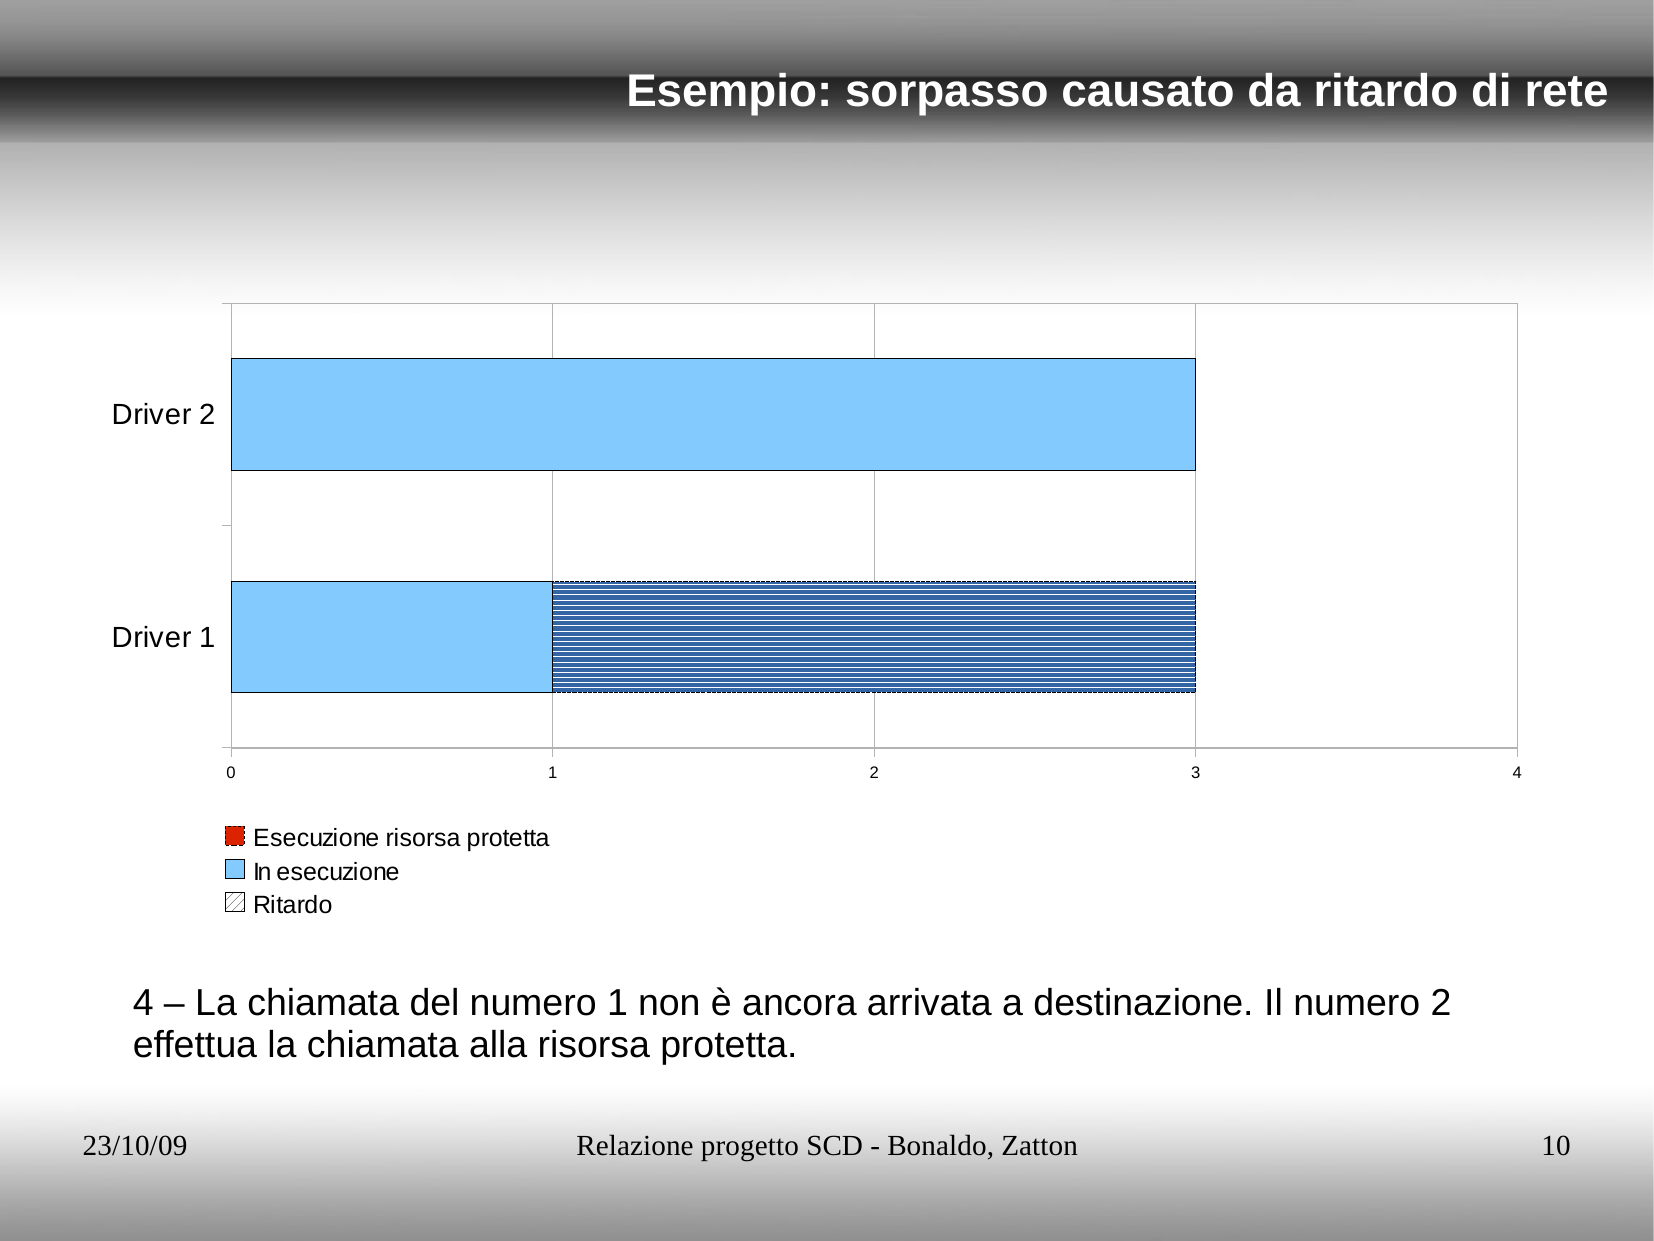

Esempio: sorpasso causato da ritardo di rete
### Chart
| Category | In esecuzione | Esecuzione risorsa protetta |
|---|---|---|
| Driver 1 | 1.0 | 2.0 |
| Driver 2 | 3.0 | 0.0 |4 – La chiamata del numero 1 non è ancora arrivata a destinazione. Il numero 2 effettua la chiamata alla risorsa protetta.
23/10/09
Relazione progetto SCD - Bonaldo, Zatton
10